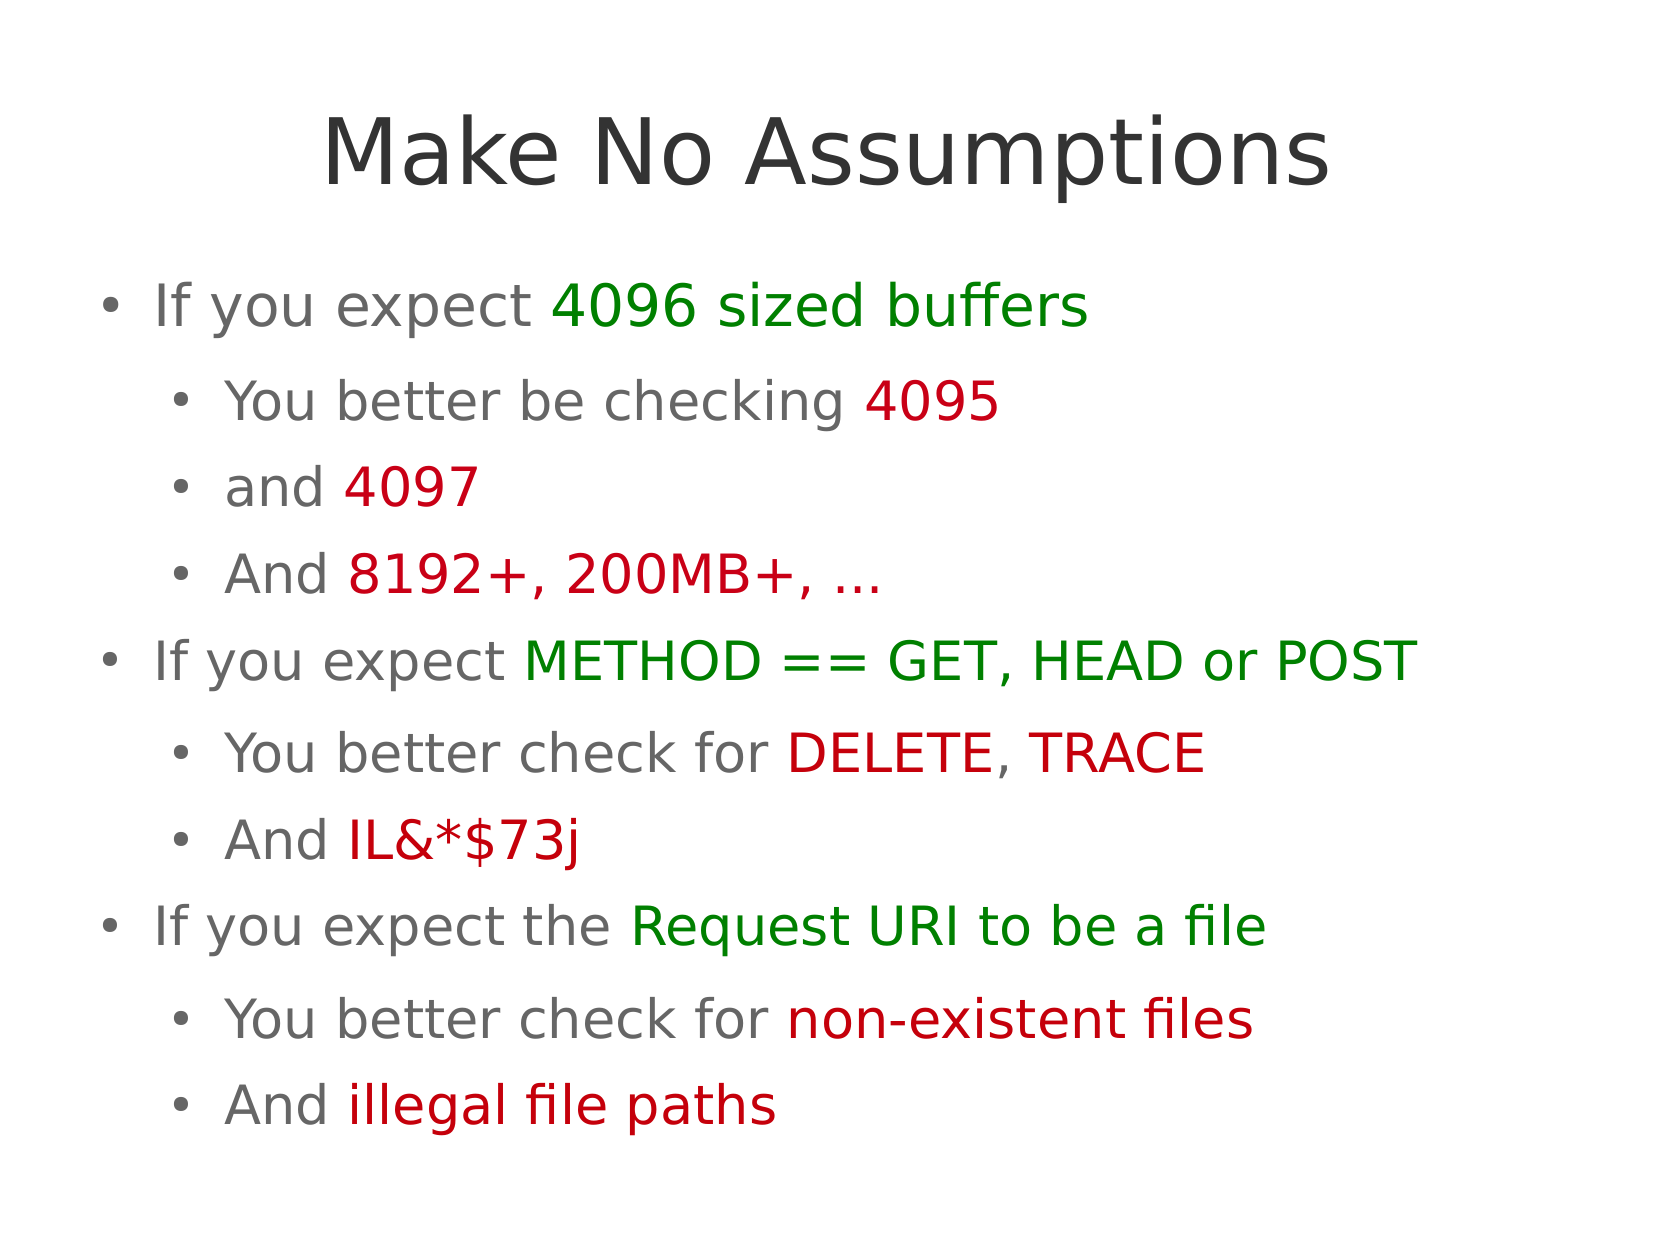

# Make No Assumptions
If you expect 4096 sized buffers
You better be checking 4095
and 4097
And 8192+, 200MB+, ...
If you expect METHOD == GET, HEAD or POST
You better check for DELETE, TRACE
And IL&*$73j
If you expect the Request URI to be a file
You better check for non-existent files
And illegal file paths